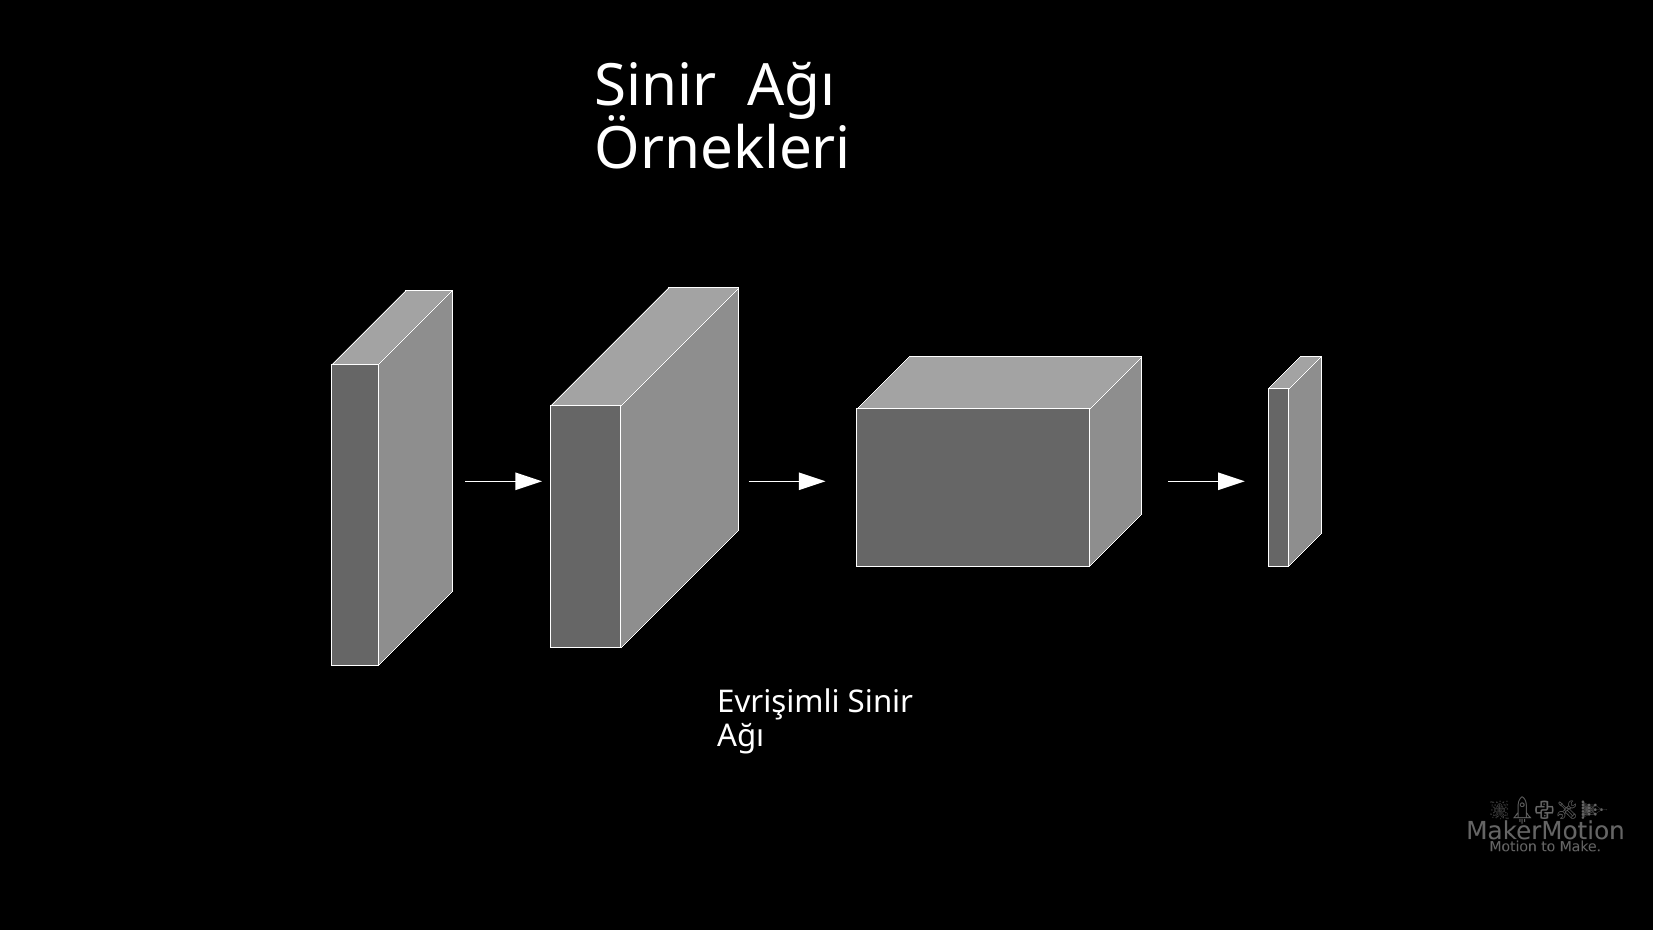

# Sinir Ağı Örnekleri
Evrişimli Sinir Ağı